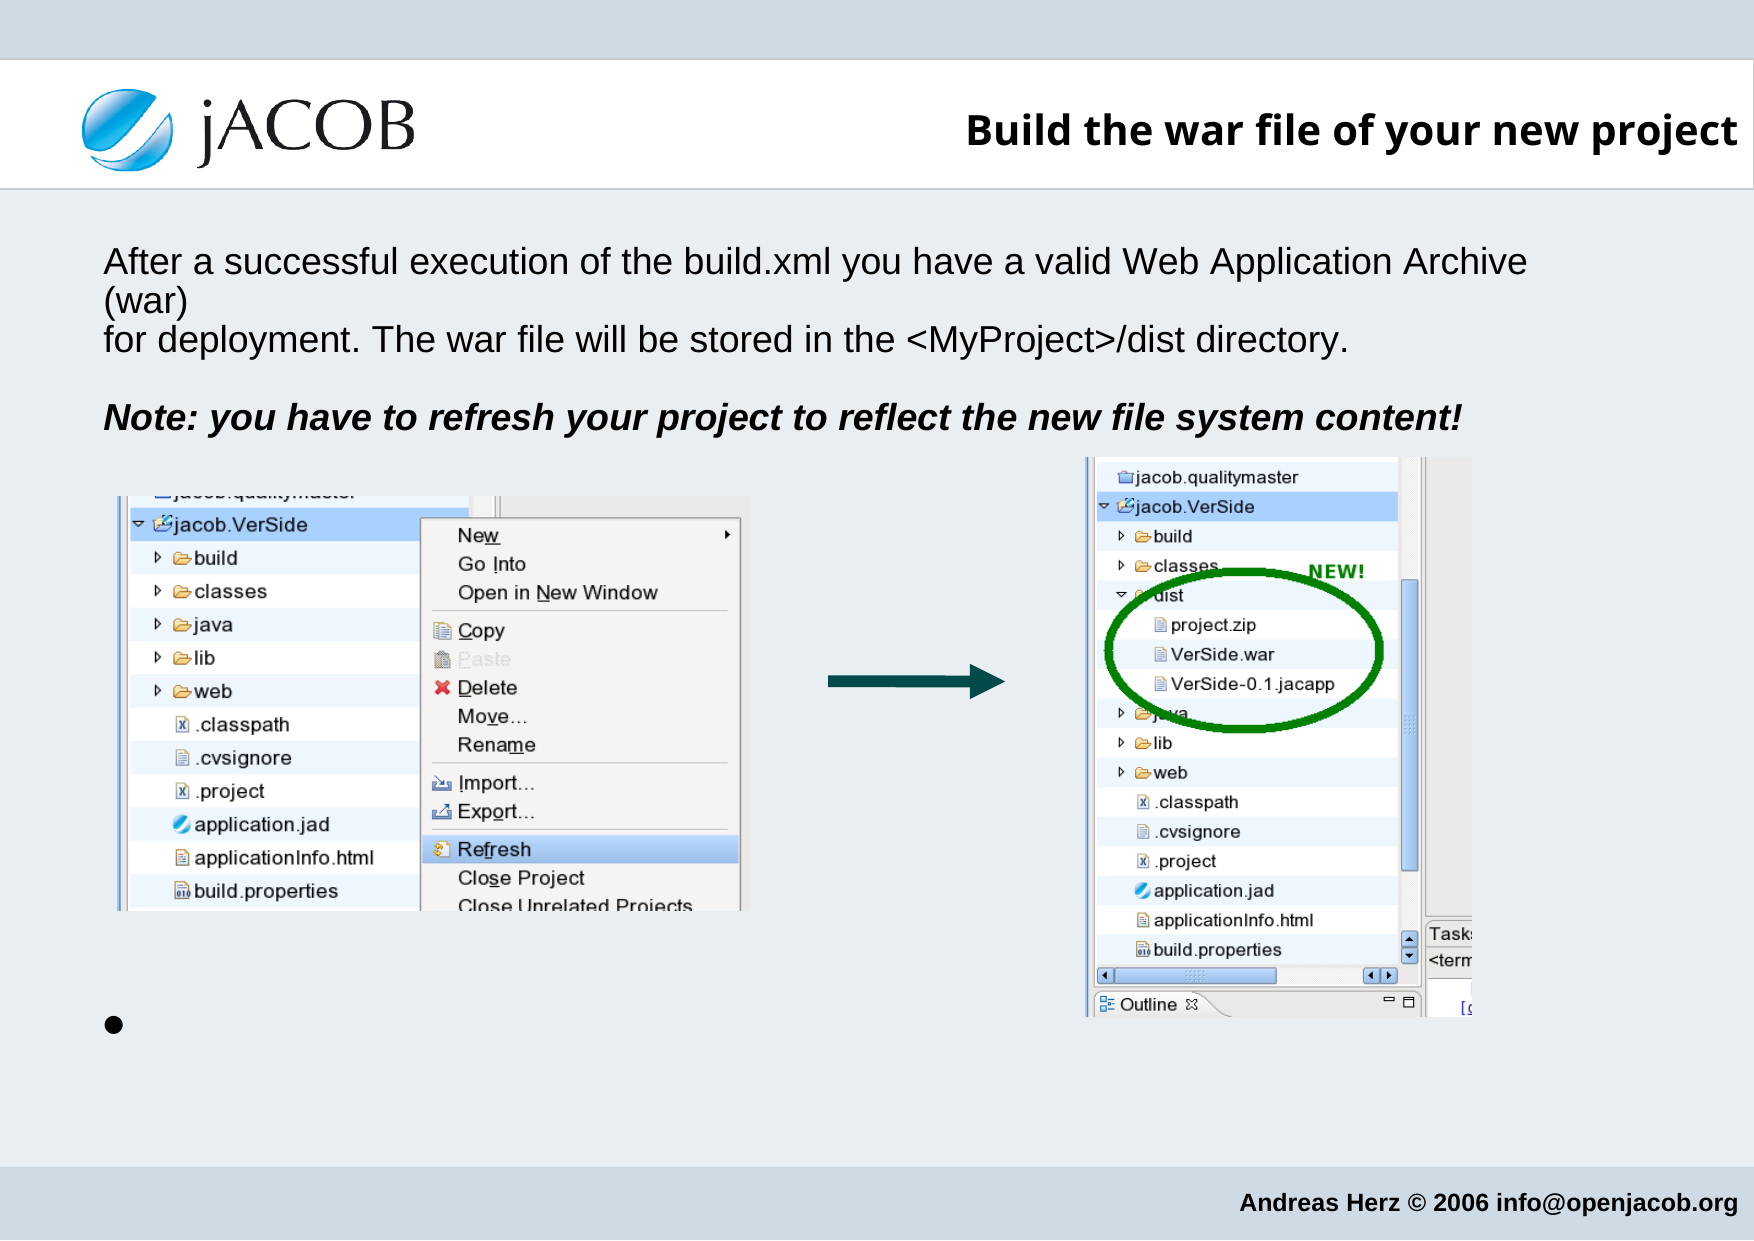

# Build the war file of your new project
After a successful execution of the build.xml you have a valid Web Application Archive (war)
for deployment. The war file will be stored in the <MyProject>/dist directory.
Note: you have to refresh your project to reflect the new file system content!
Andreas Herz © 2006 info@openjacob.org